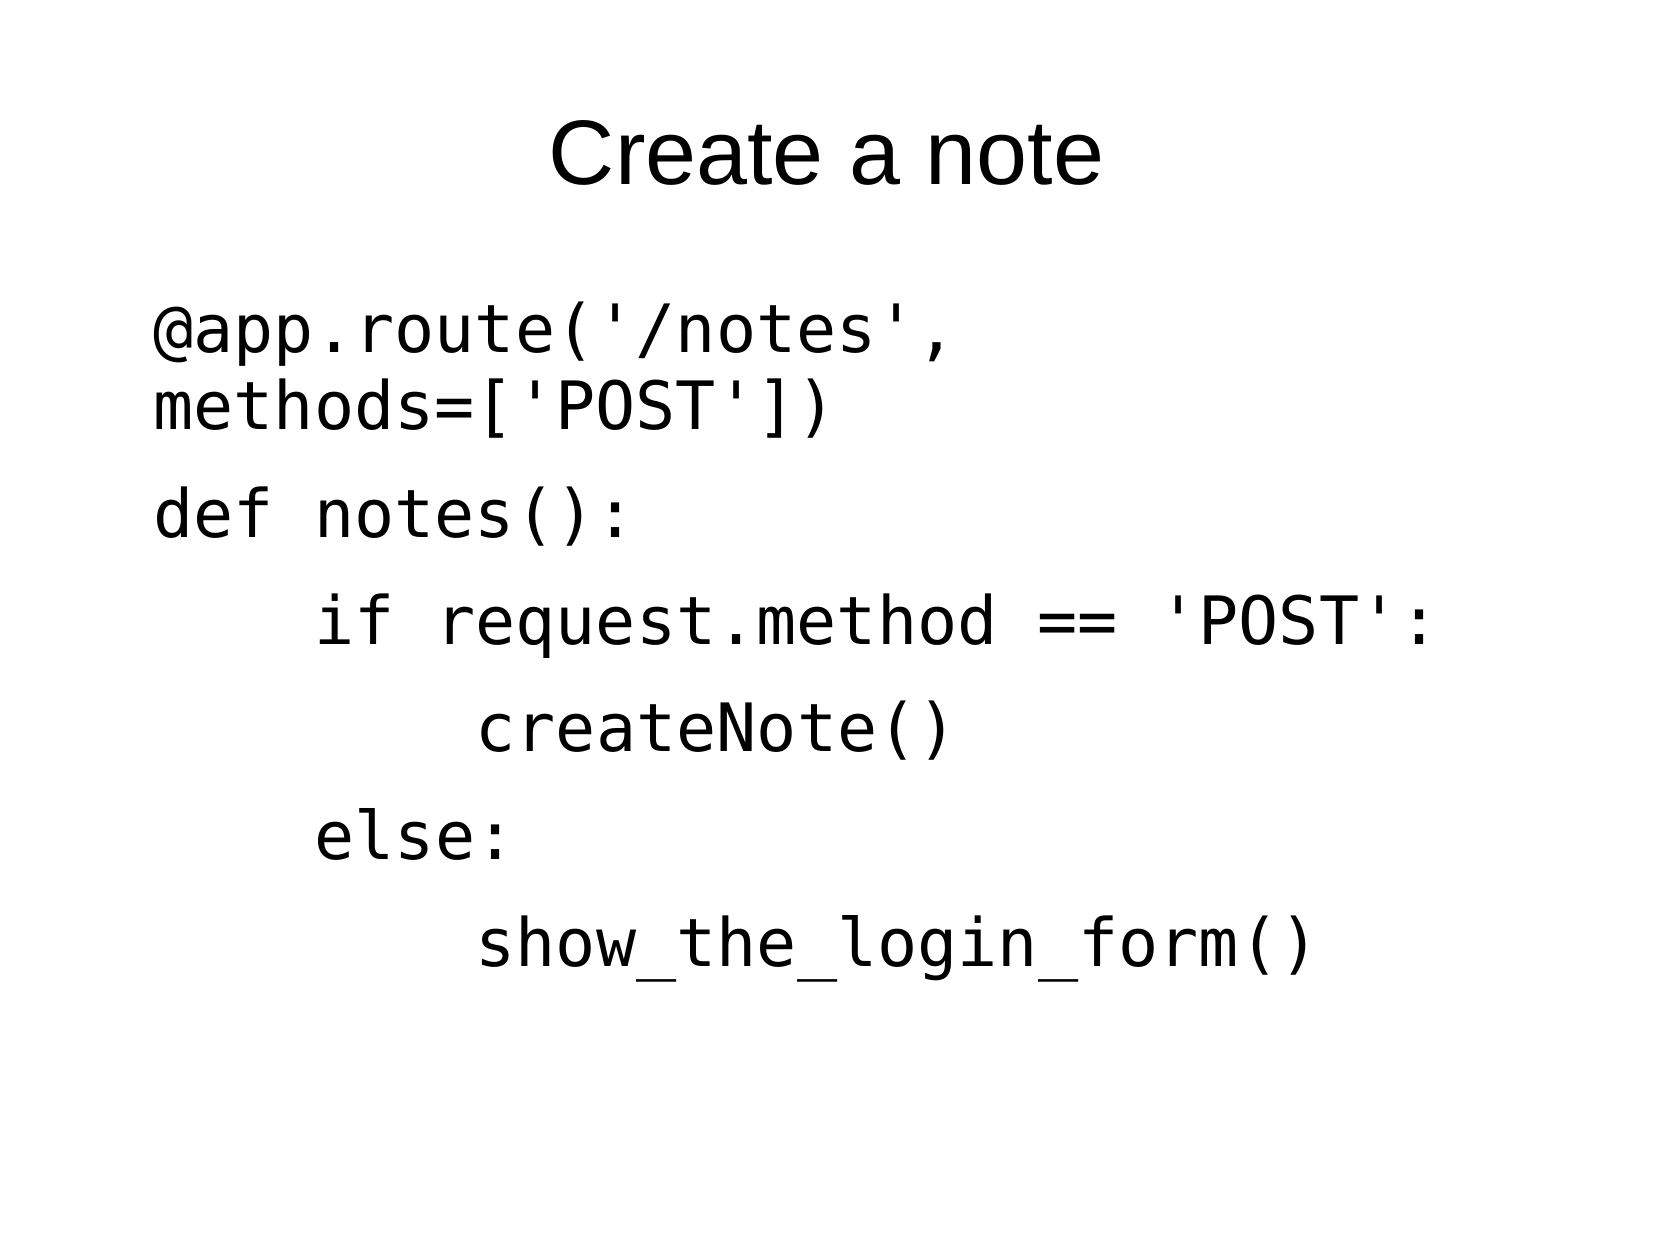

# Create a note
@app.route('/notes', methods=['POST'])
def notes():
 if request.method == 'POST':
 createNote()
 else:
 show_the_login_form()